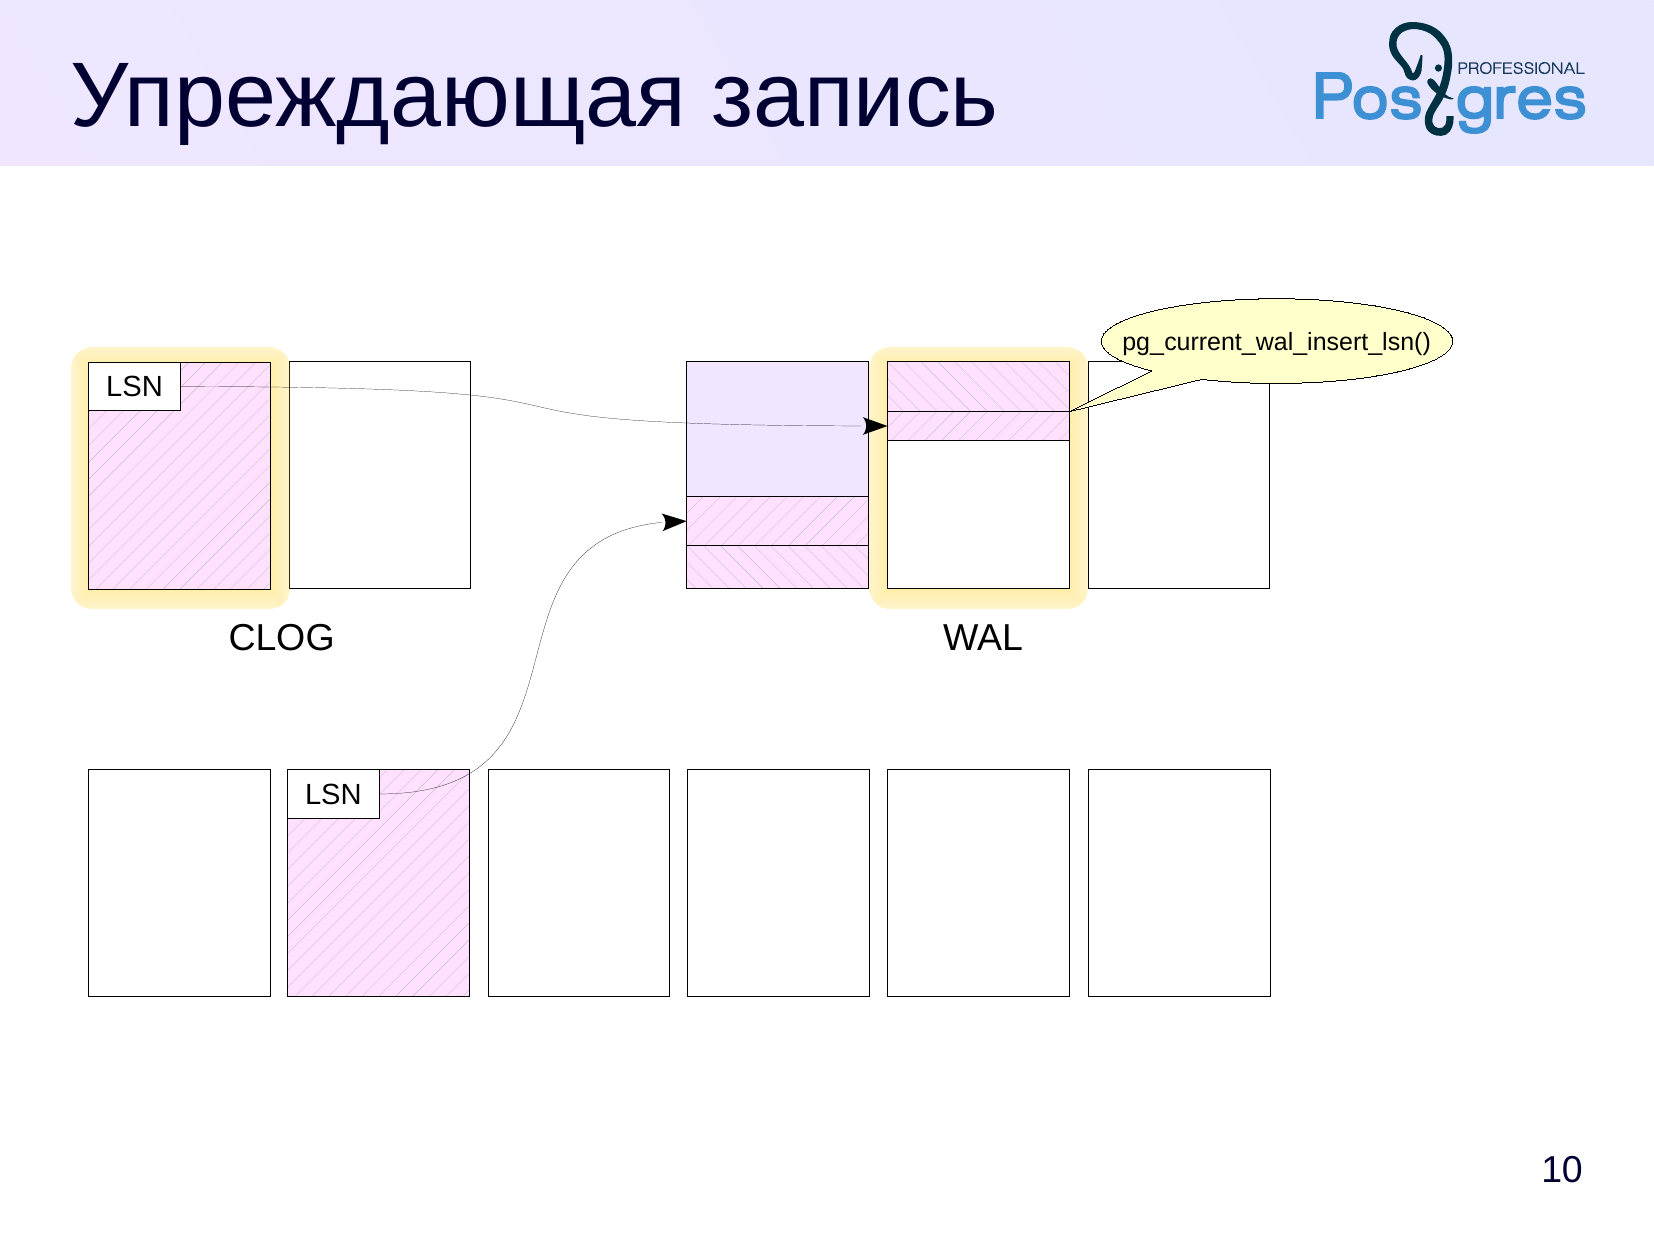

# Упреждающая запись
pg_current_wal_insert_lsn()
LSN
• • •
CLOG
WAL
LSN